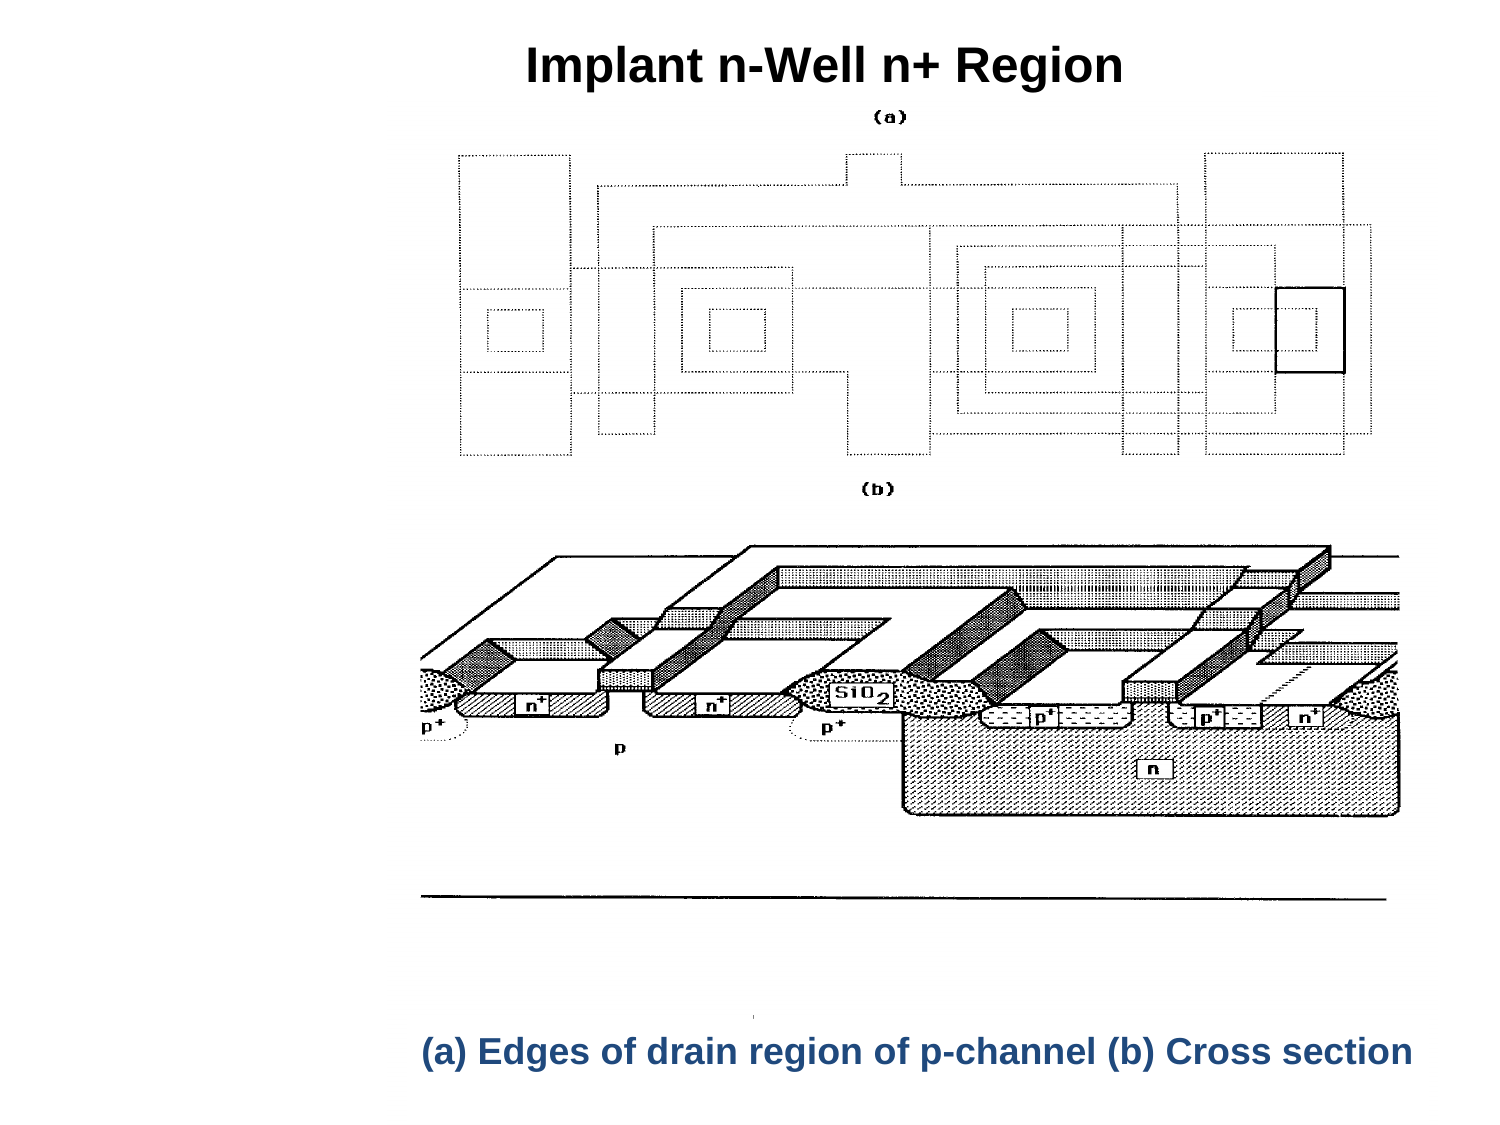

Implant n-Well n+ Region
Edges of drain region of p-channel (b) Cross section